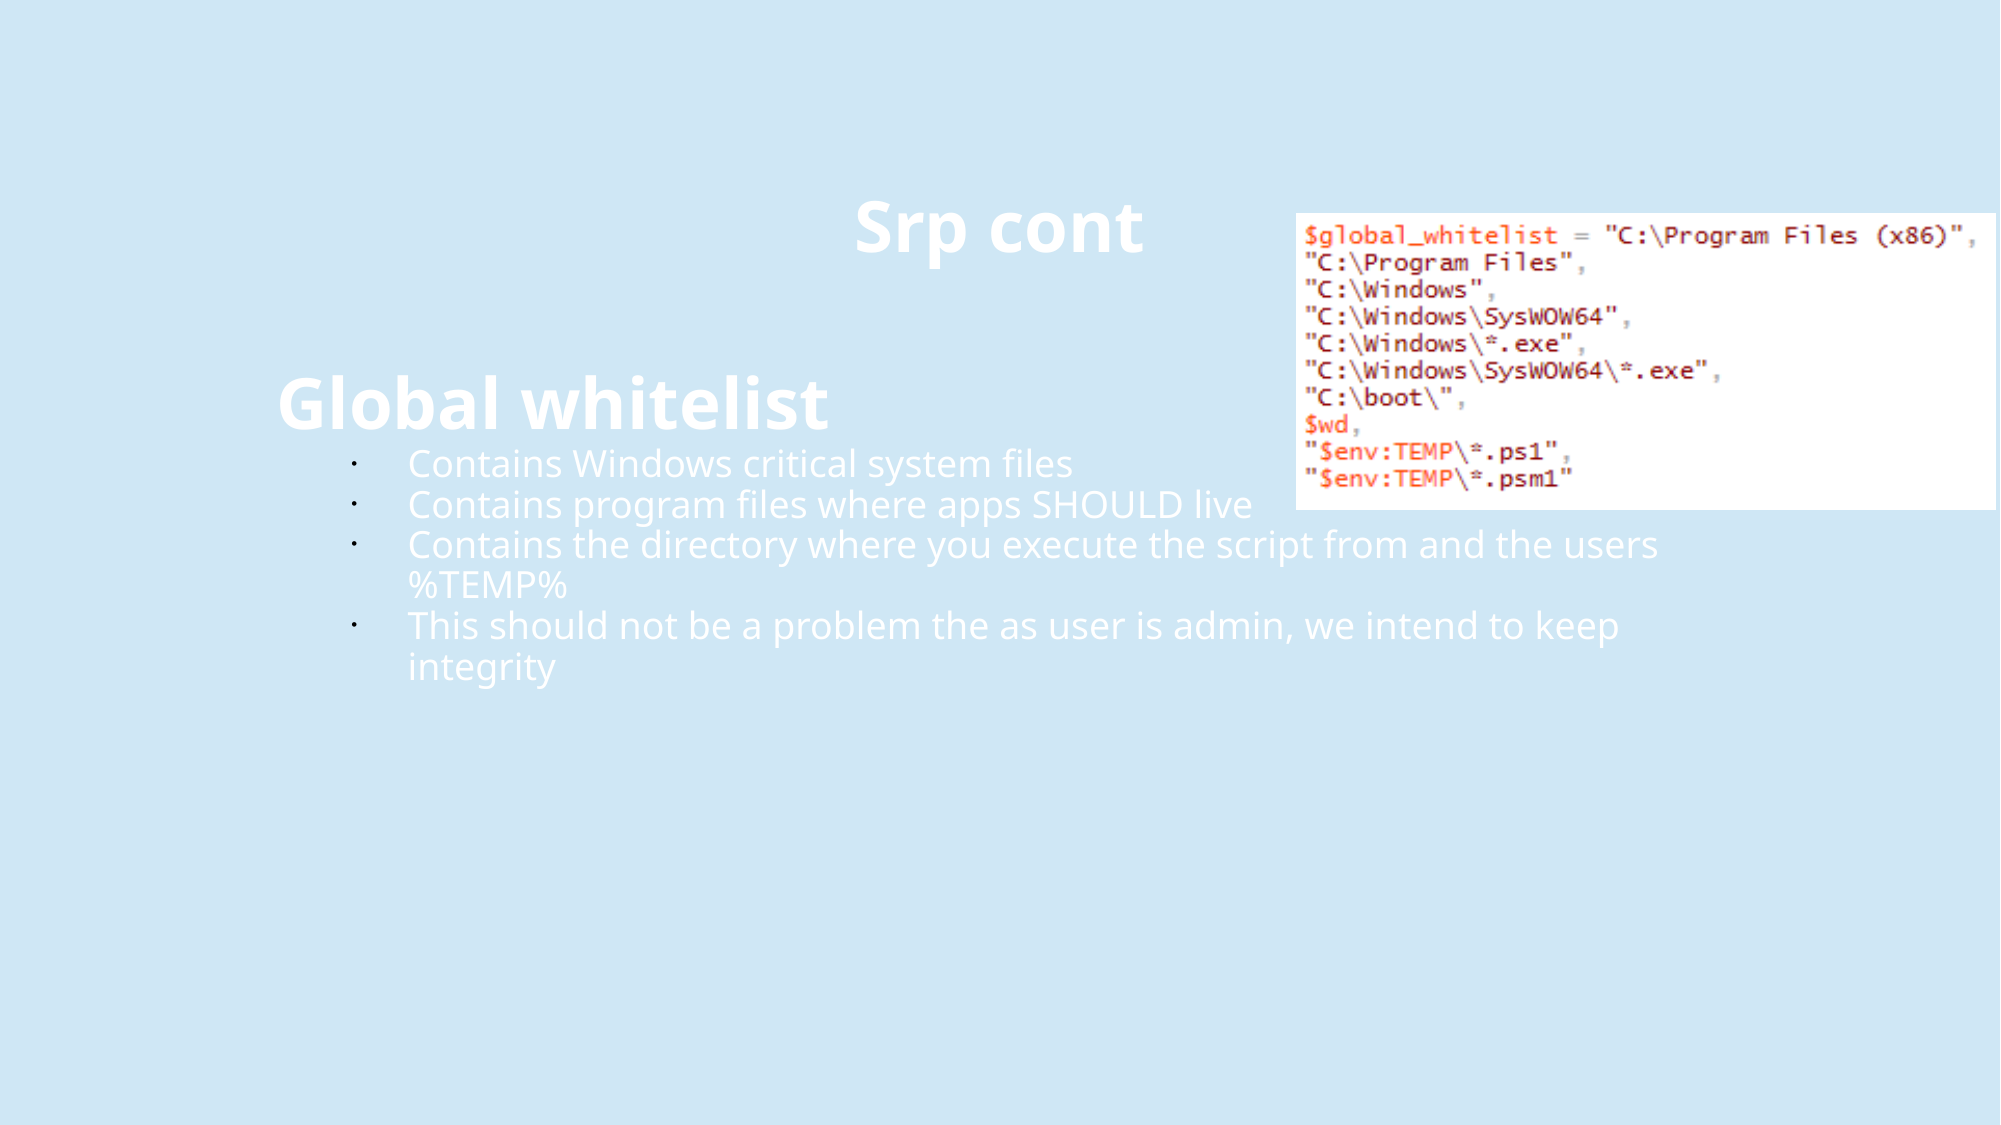

# Srp cont
Global whitelist
Contains Windows critical system files
Contains program files where apps SHOULD live
Contains the directory where you execute the script from and the users %TEMP%
This should not be a problem the as user is admin, we intend to keep integrity